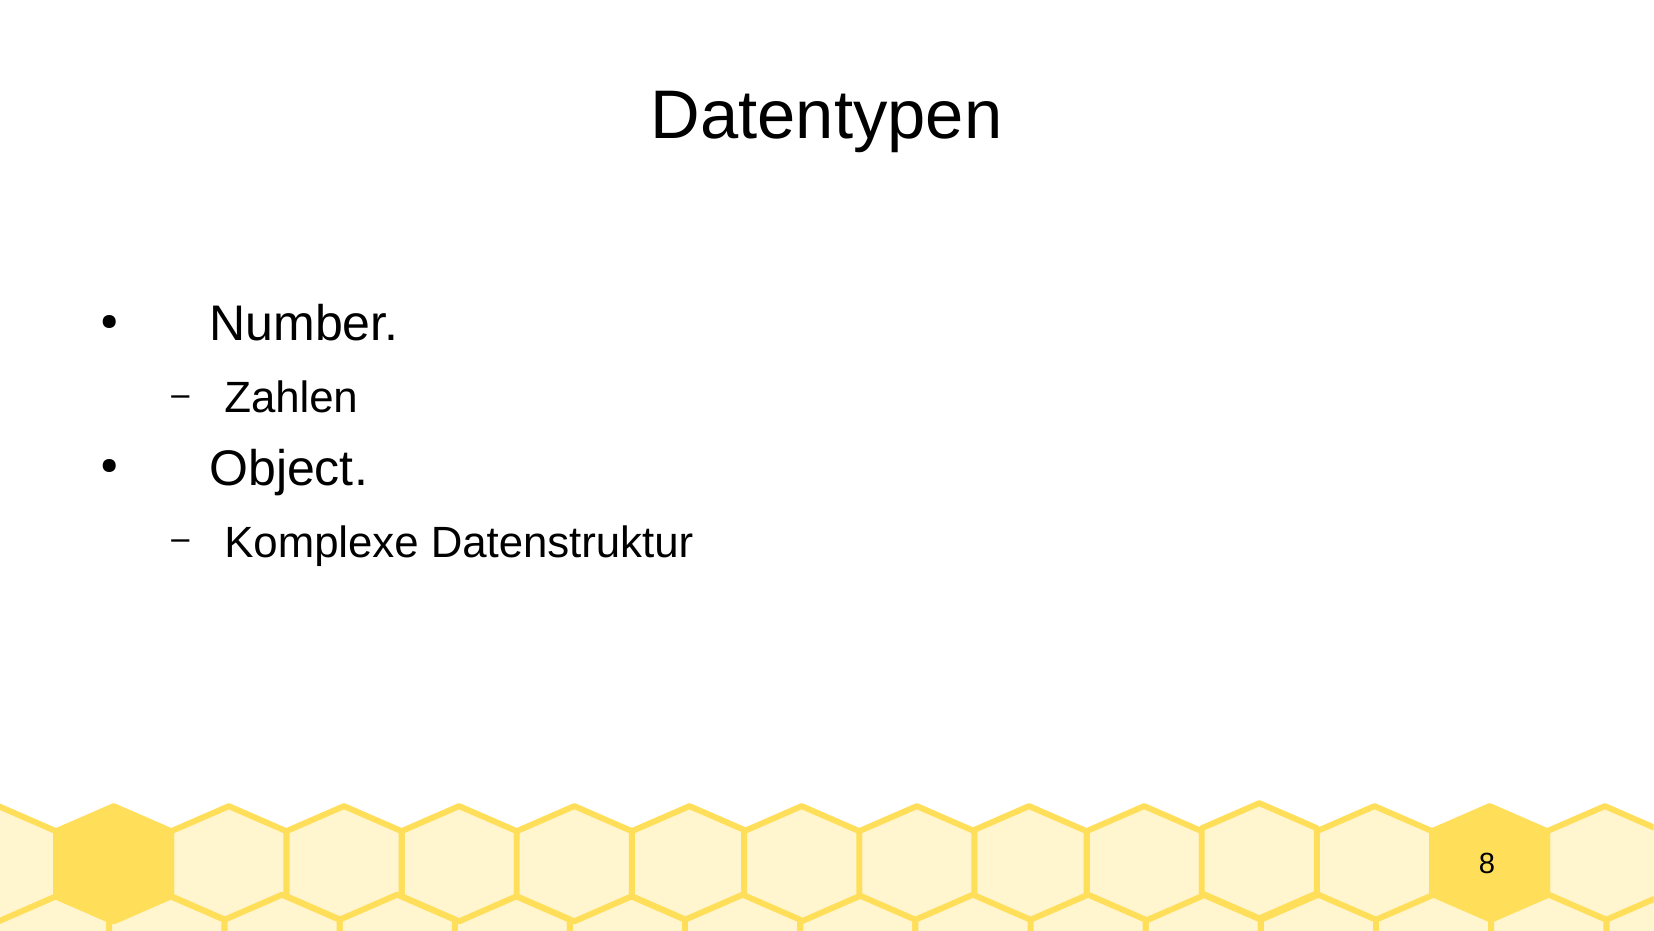

# Datentypen
 Number.
Zahlen
 Object.
Komplexe Datenstruktur